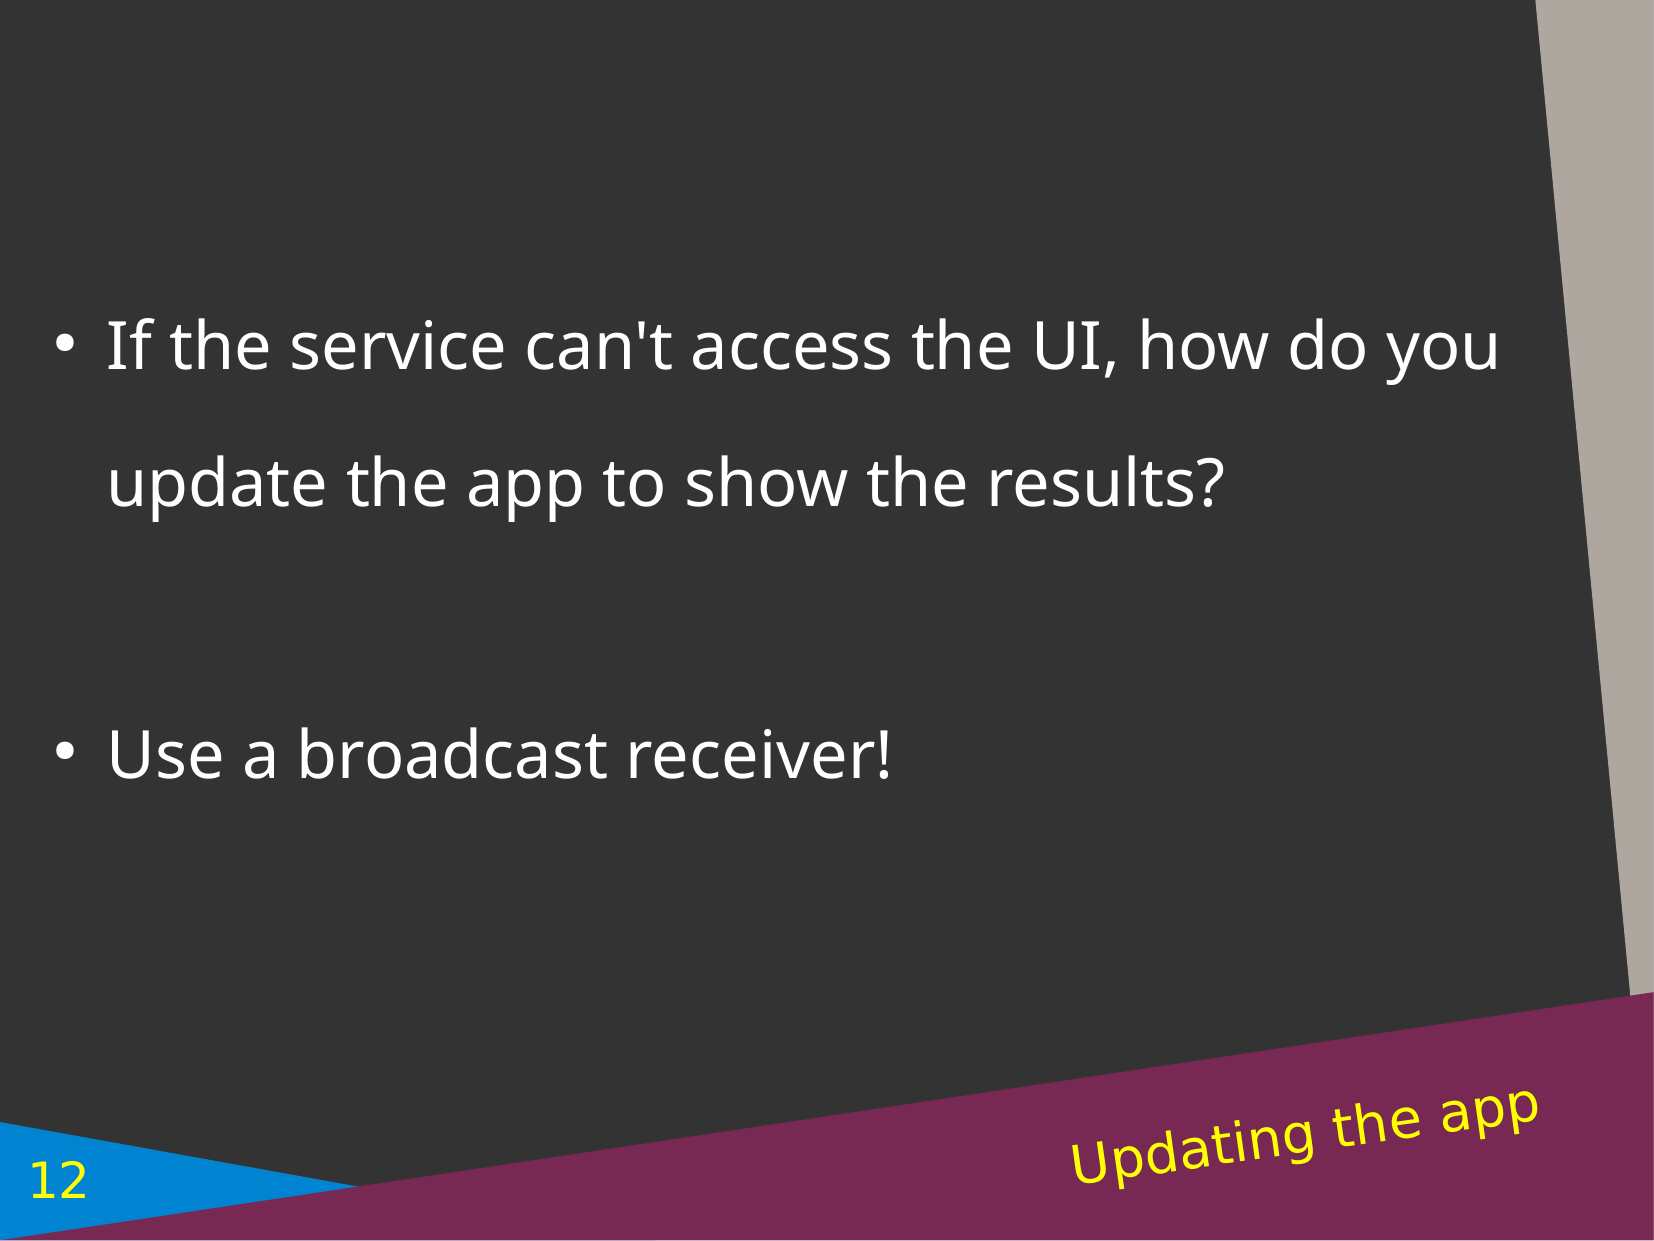

If the service can't access the UI, how do you update the app to show the results?
Use a broadcast receiver!
# Updating the app
12